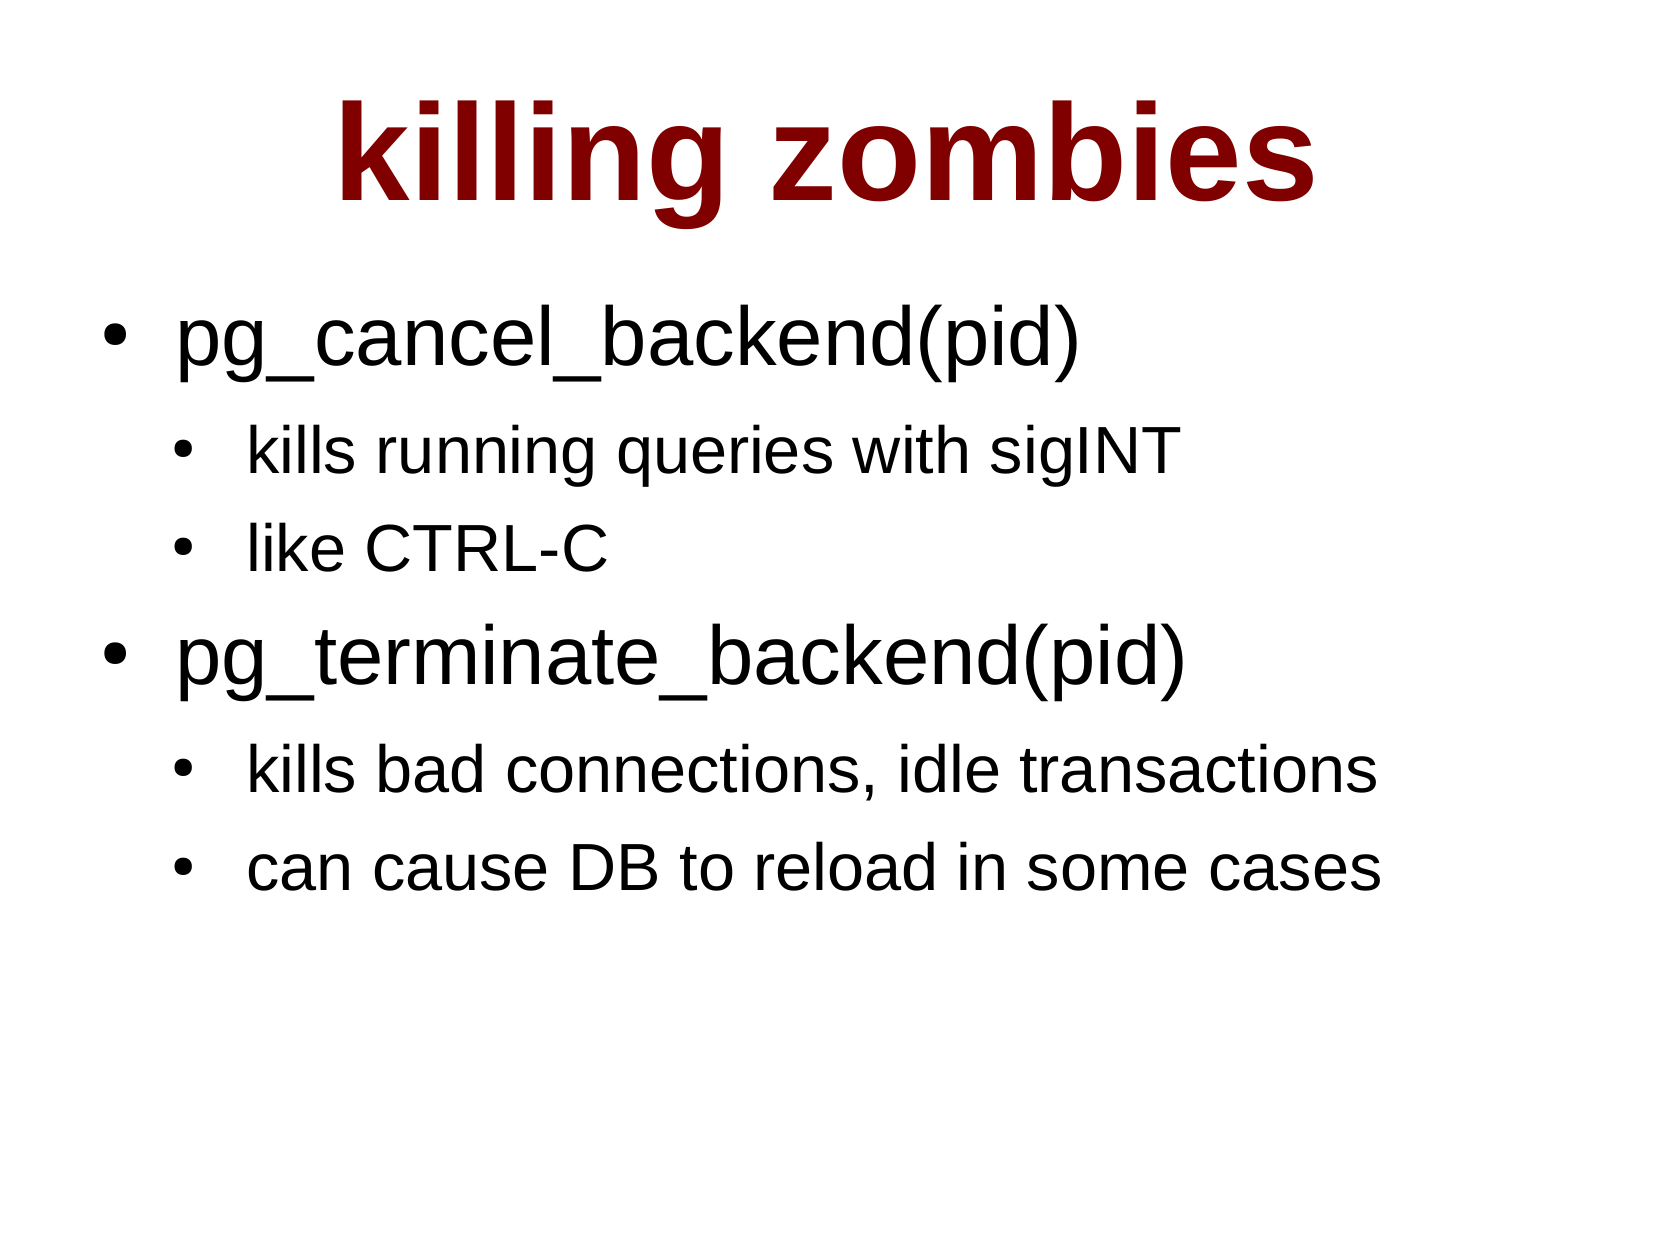

# killing zombies
pg_cancel_backend(pid)
kills running queries with sigINT
like CTRL-C
pg_terminate_backend(pid)
kills bad connections, idle transactions
can cause DB to reload in some cases